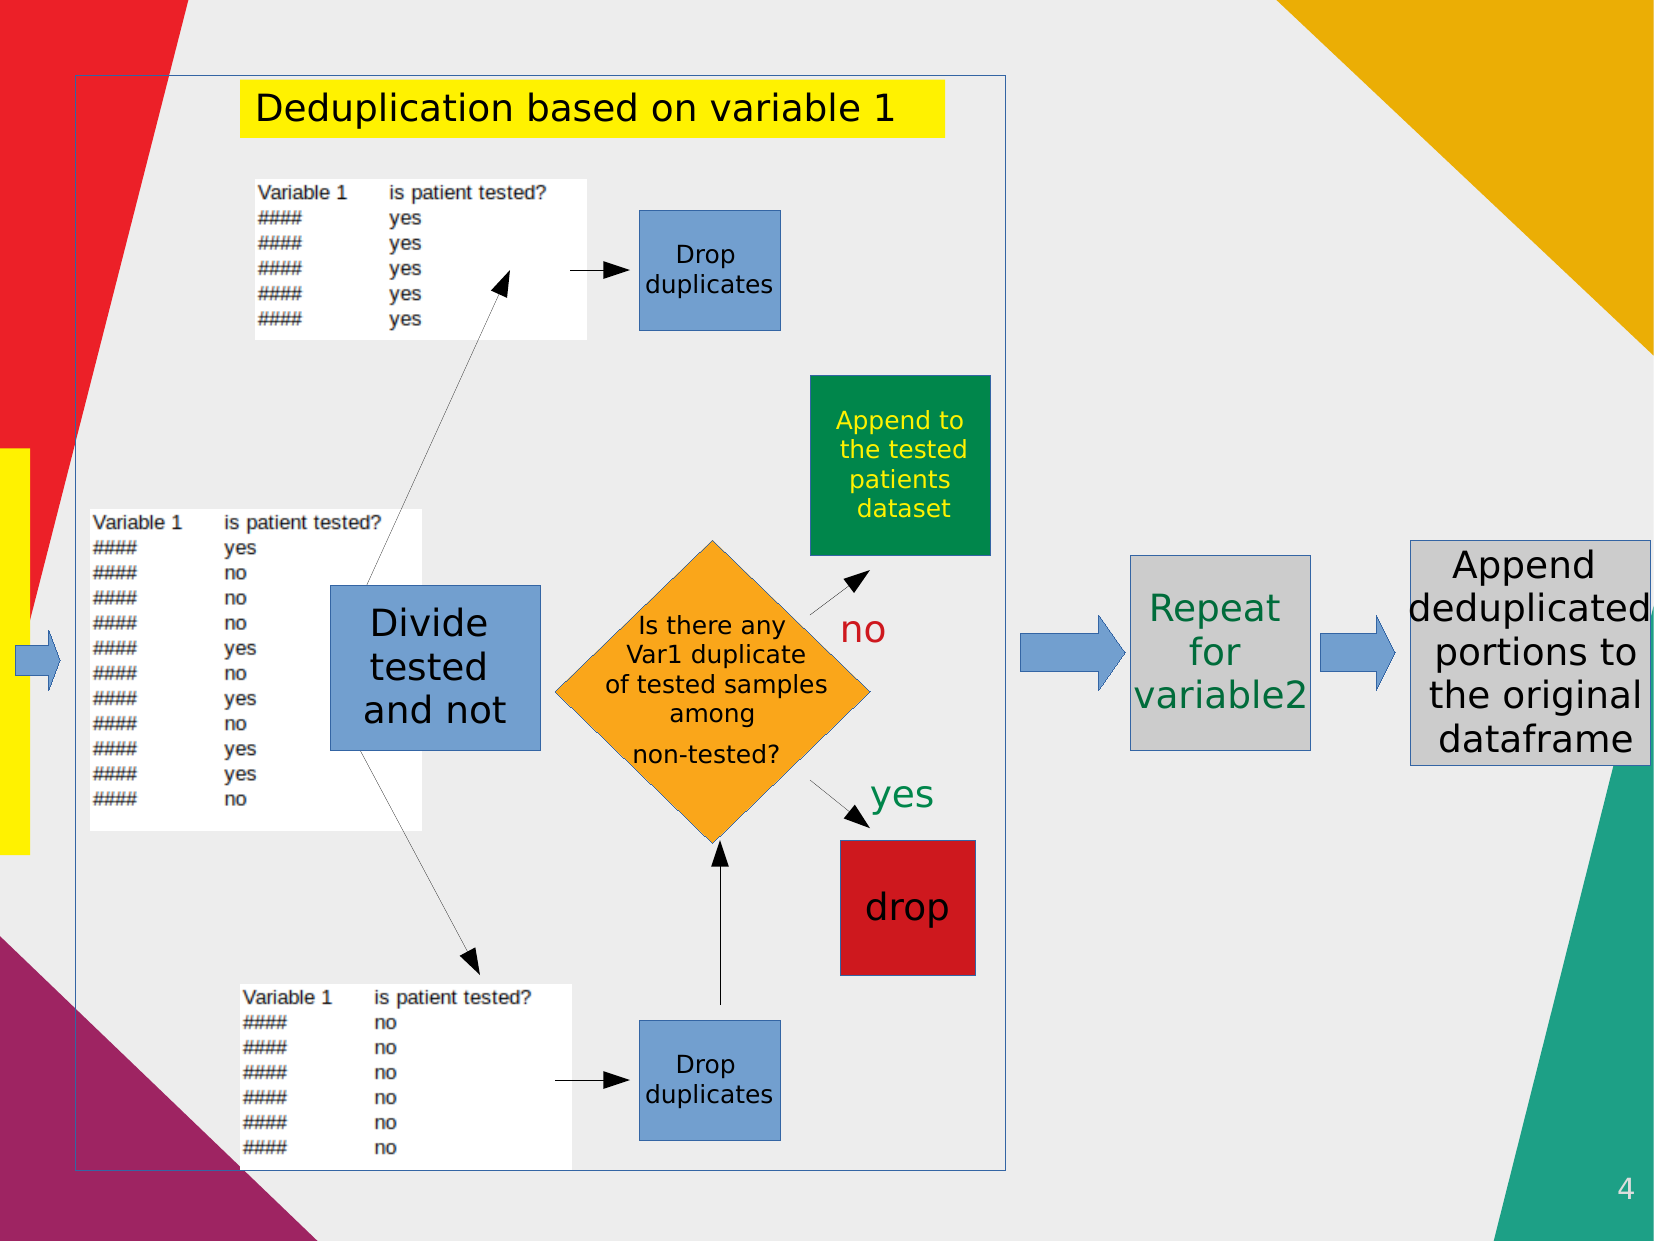

Deduplication based on variable 1
Drop
duplicates
Append to
 the tested
patients
 dataset
Create a dataframe of var1 duplicates and remove those rows from the original dataset
Is there any
 Var1 duplicate
 of tested samples
 among
non-tested?
Append
deduplicated
 portions to
 the original
 dataframe
Repeat
for
variable2
Divide
tested
and not
no
yes
drop
drop
Drop
duplicates
4